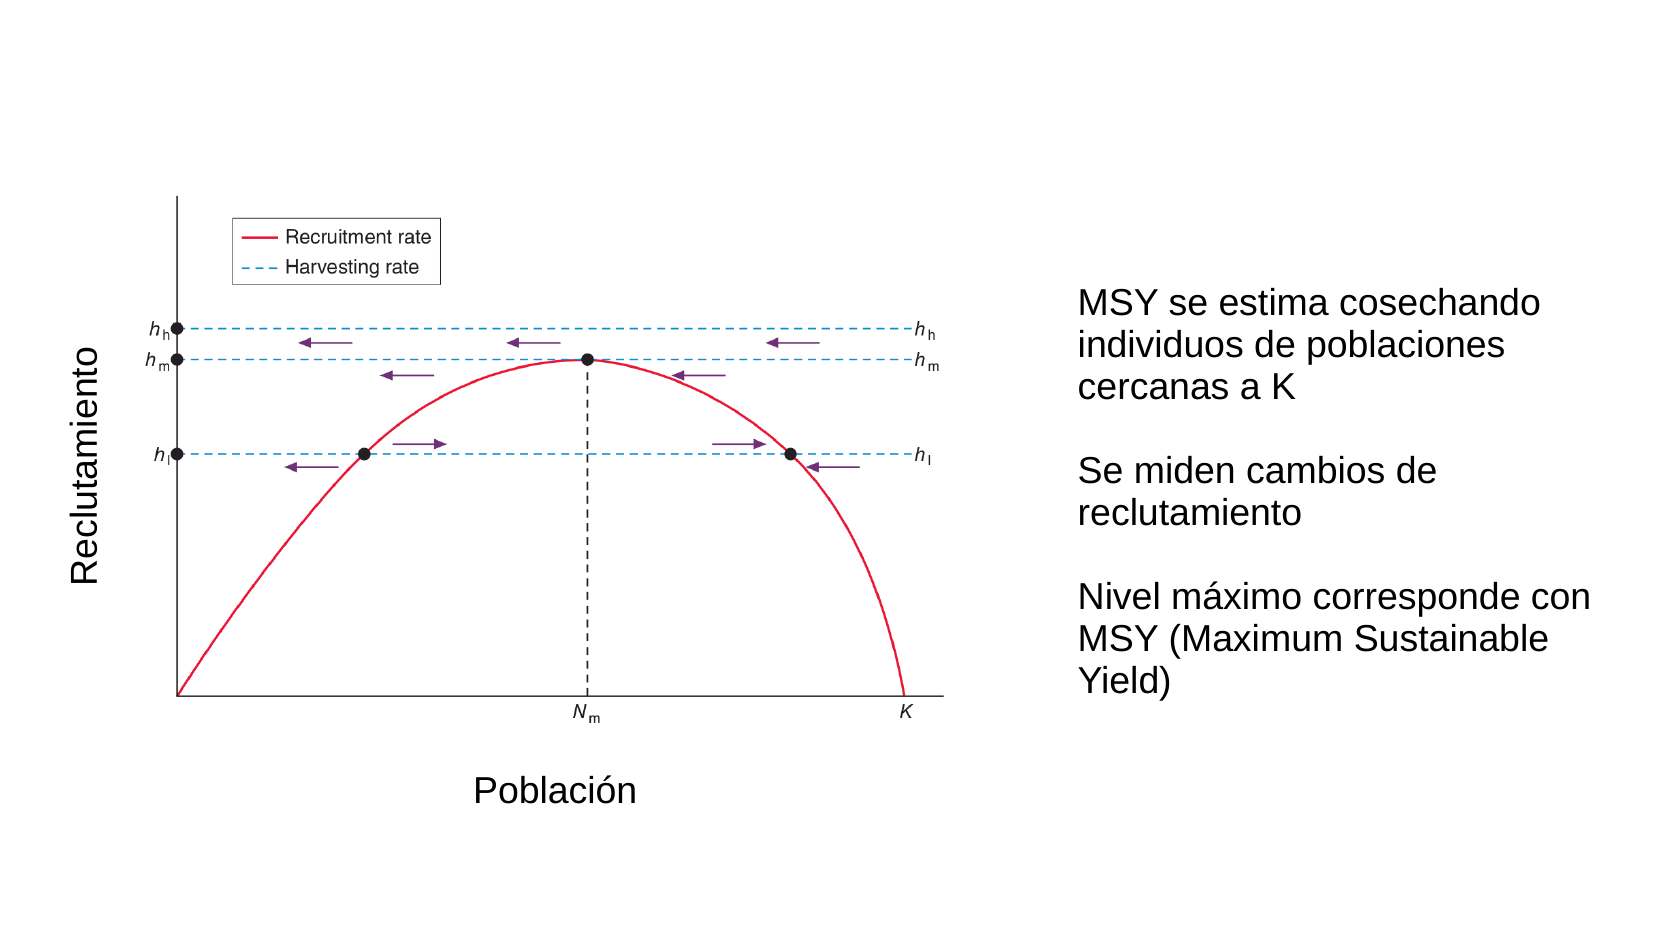

MSY se estima cosechando individuos de poblaciones cercanas a K
Se miden cambios de reclutamiento
Nivel máximo corresponde con MSY (Maximum Sustainable Yield)
Reclutamiento
Población